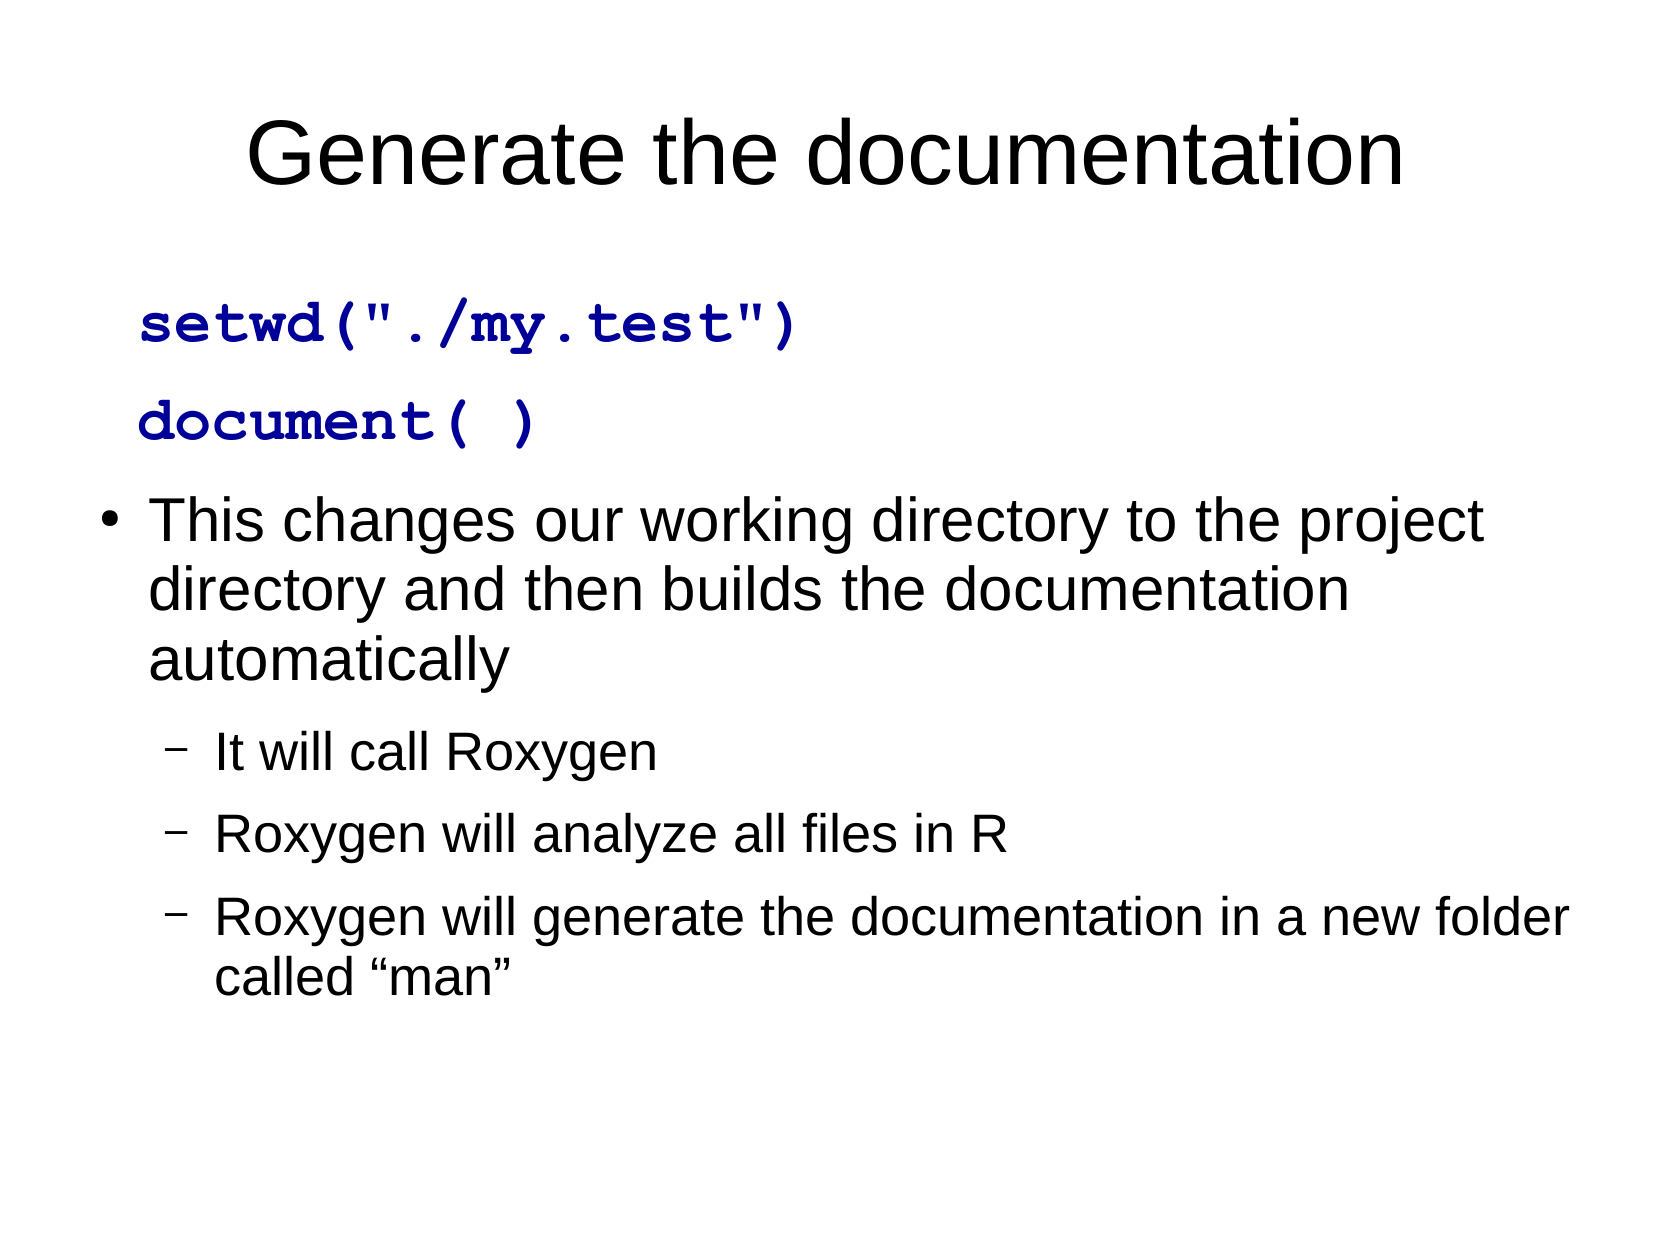

# Generate the documentation
setwd("./my.test")
document( )
This changes our working directory to the project directory and then builds the documentation automatically
It will call Roxygen
Roxygen will analyze all files in R
Roxygen will generate the documentation in a new folder called “man”